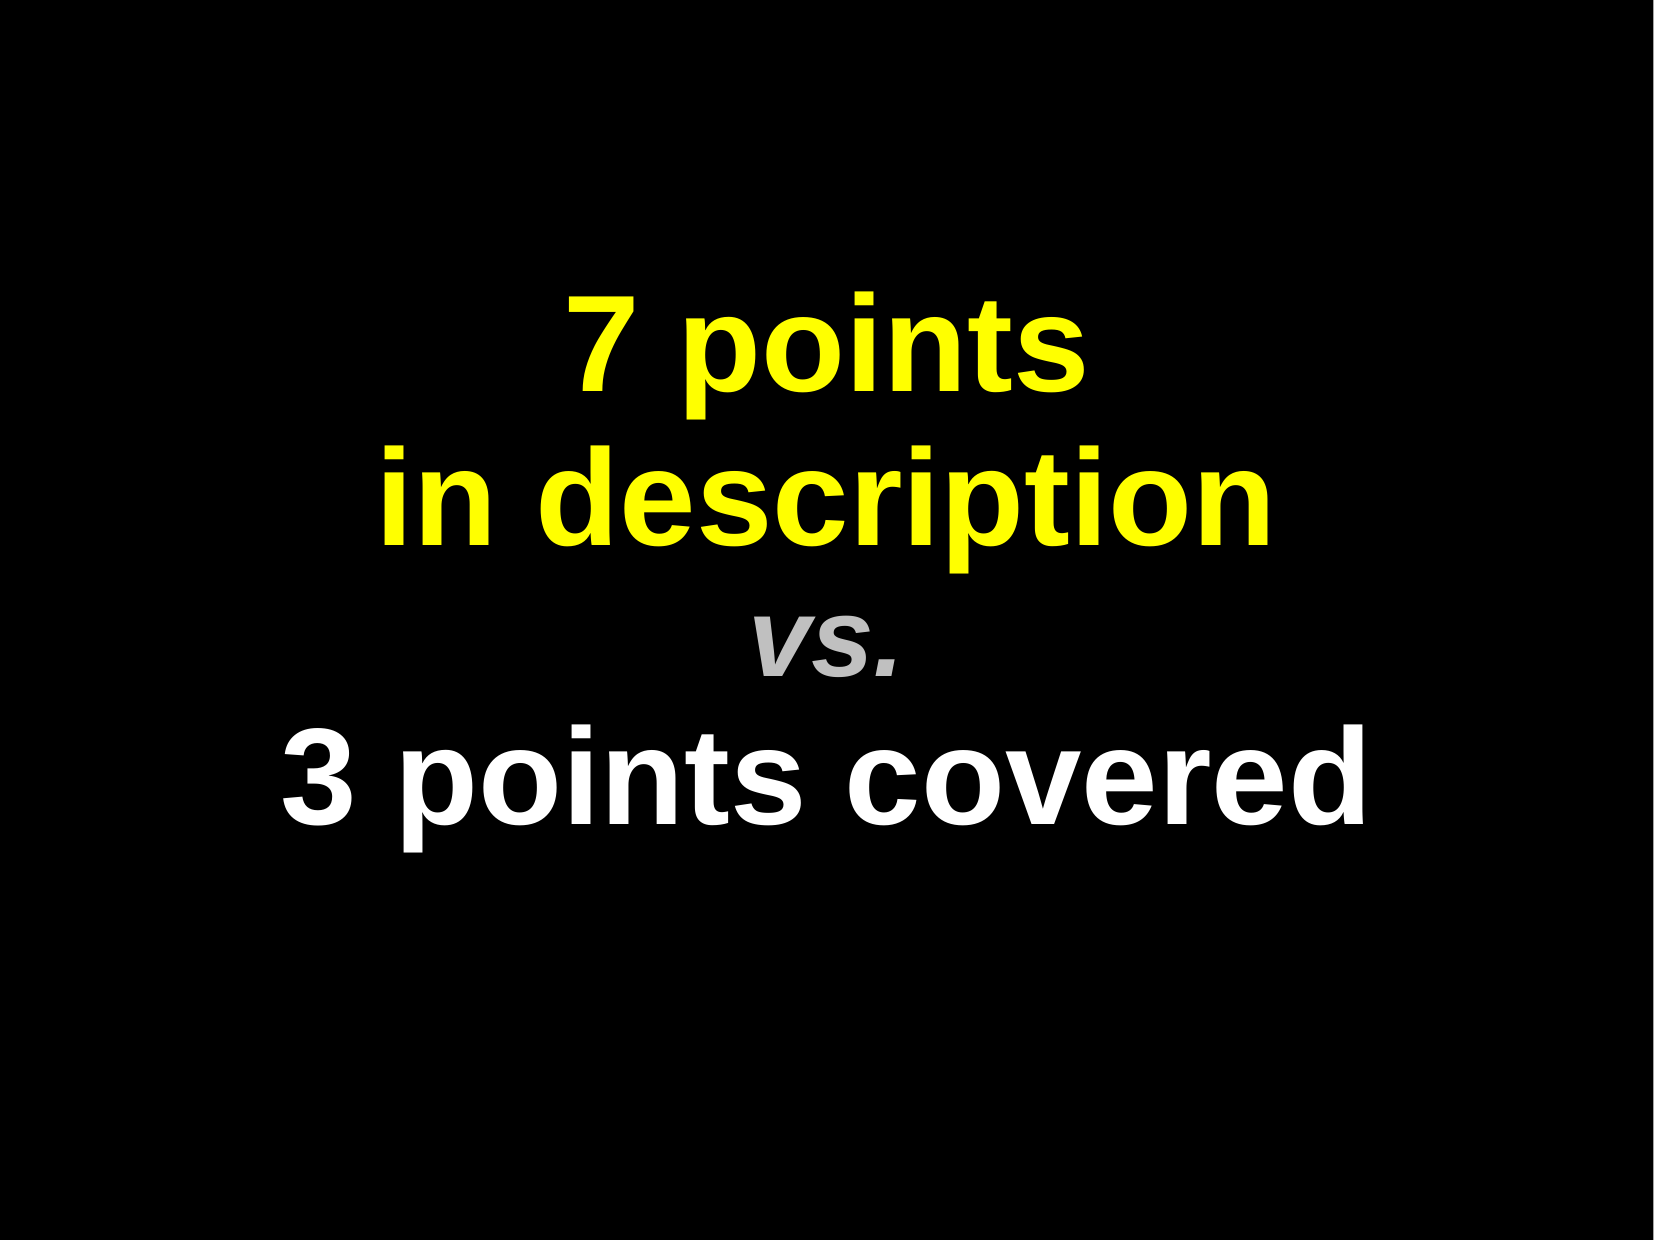

# 7 points in description vs. 3 points covered